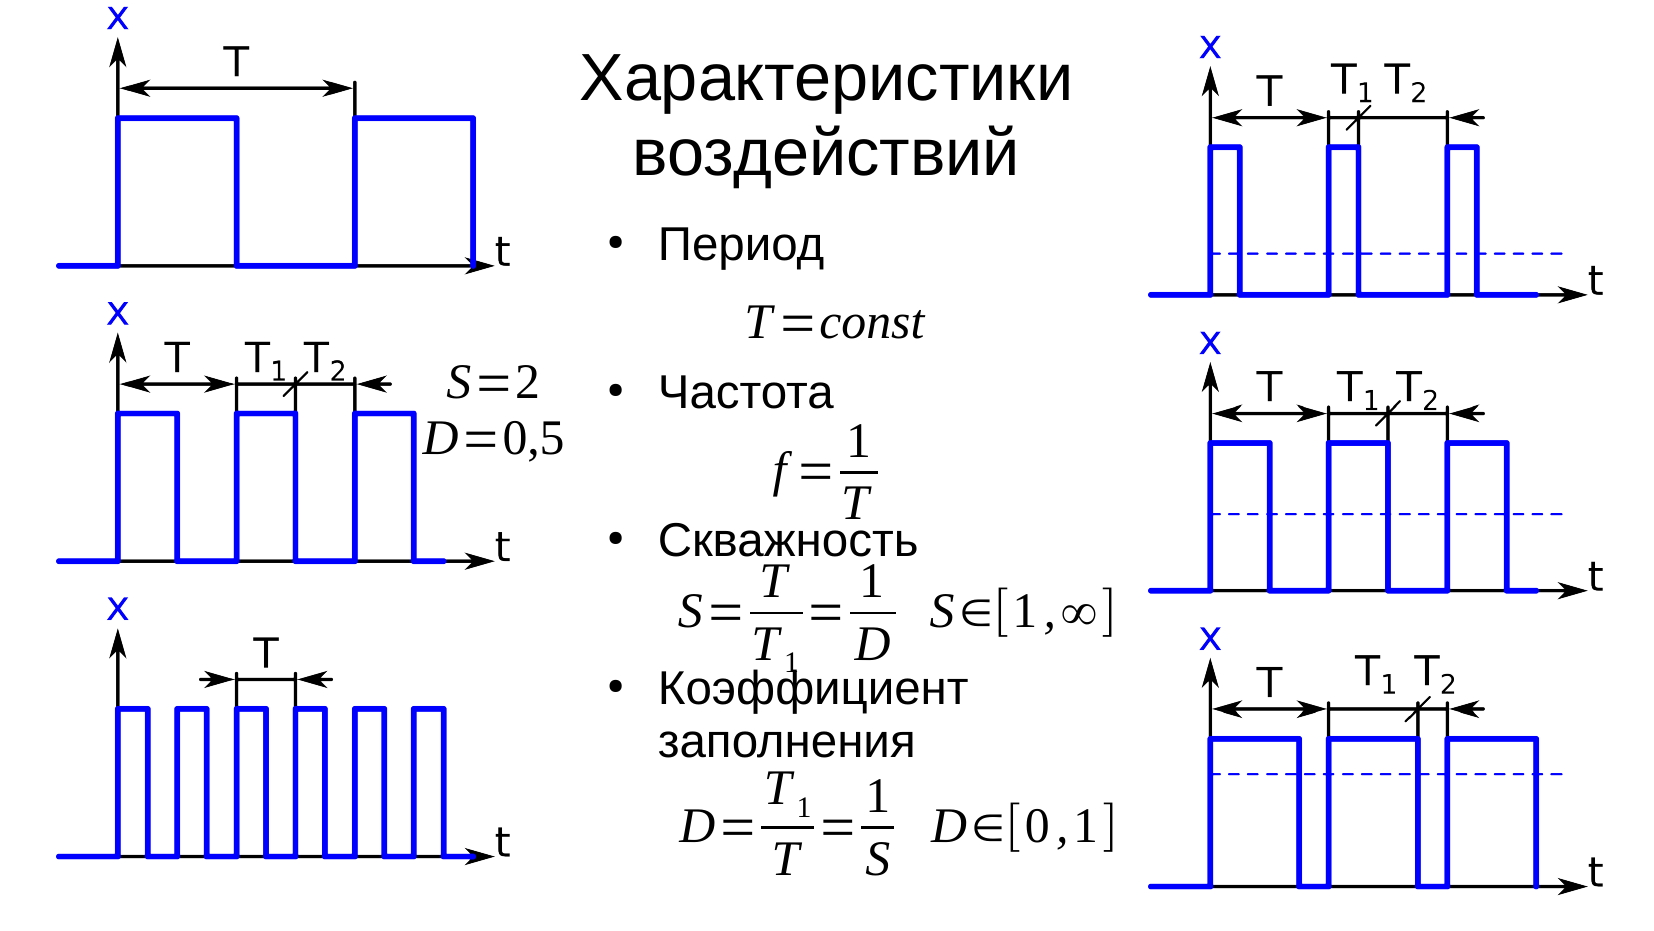

# Характеристики воздействий
Период
Частота
Скважность
Коэффициент заполнения